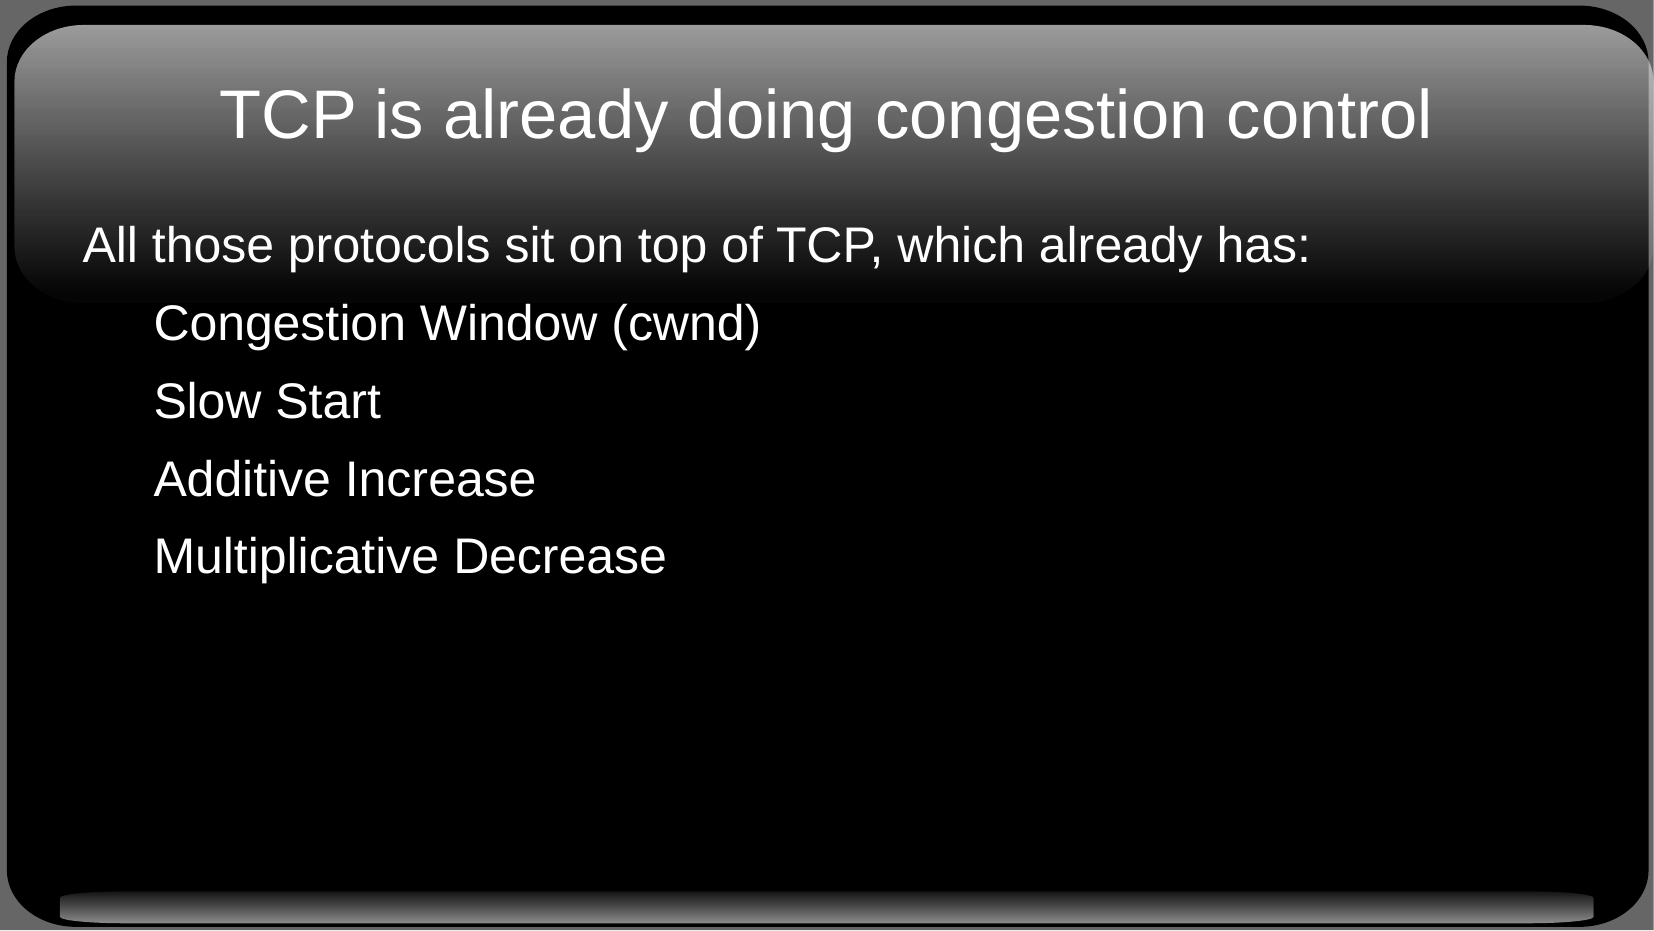

# TCP is already doing congestion control
All those protocols sit on top of TCP, which already has:
Congestion Window (cwnd)
Slow Start
Additive Increase
Multiplicative Decrease